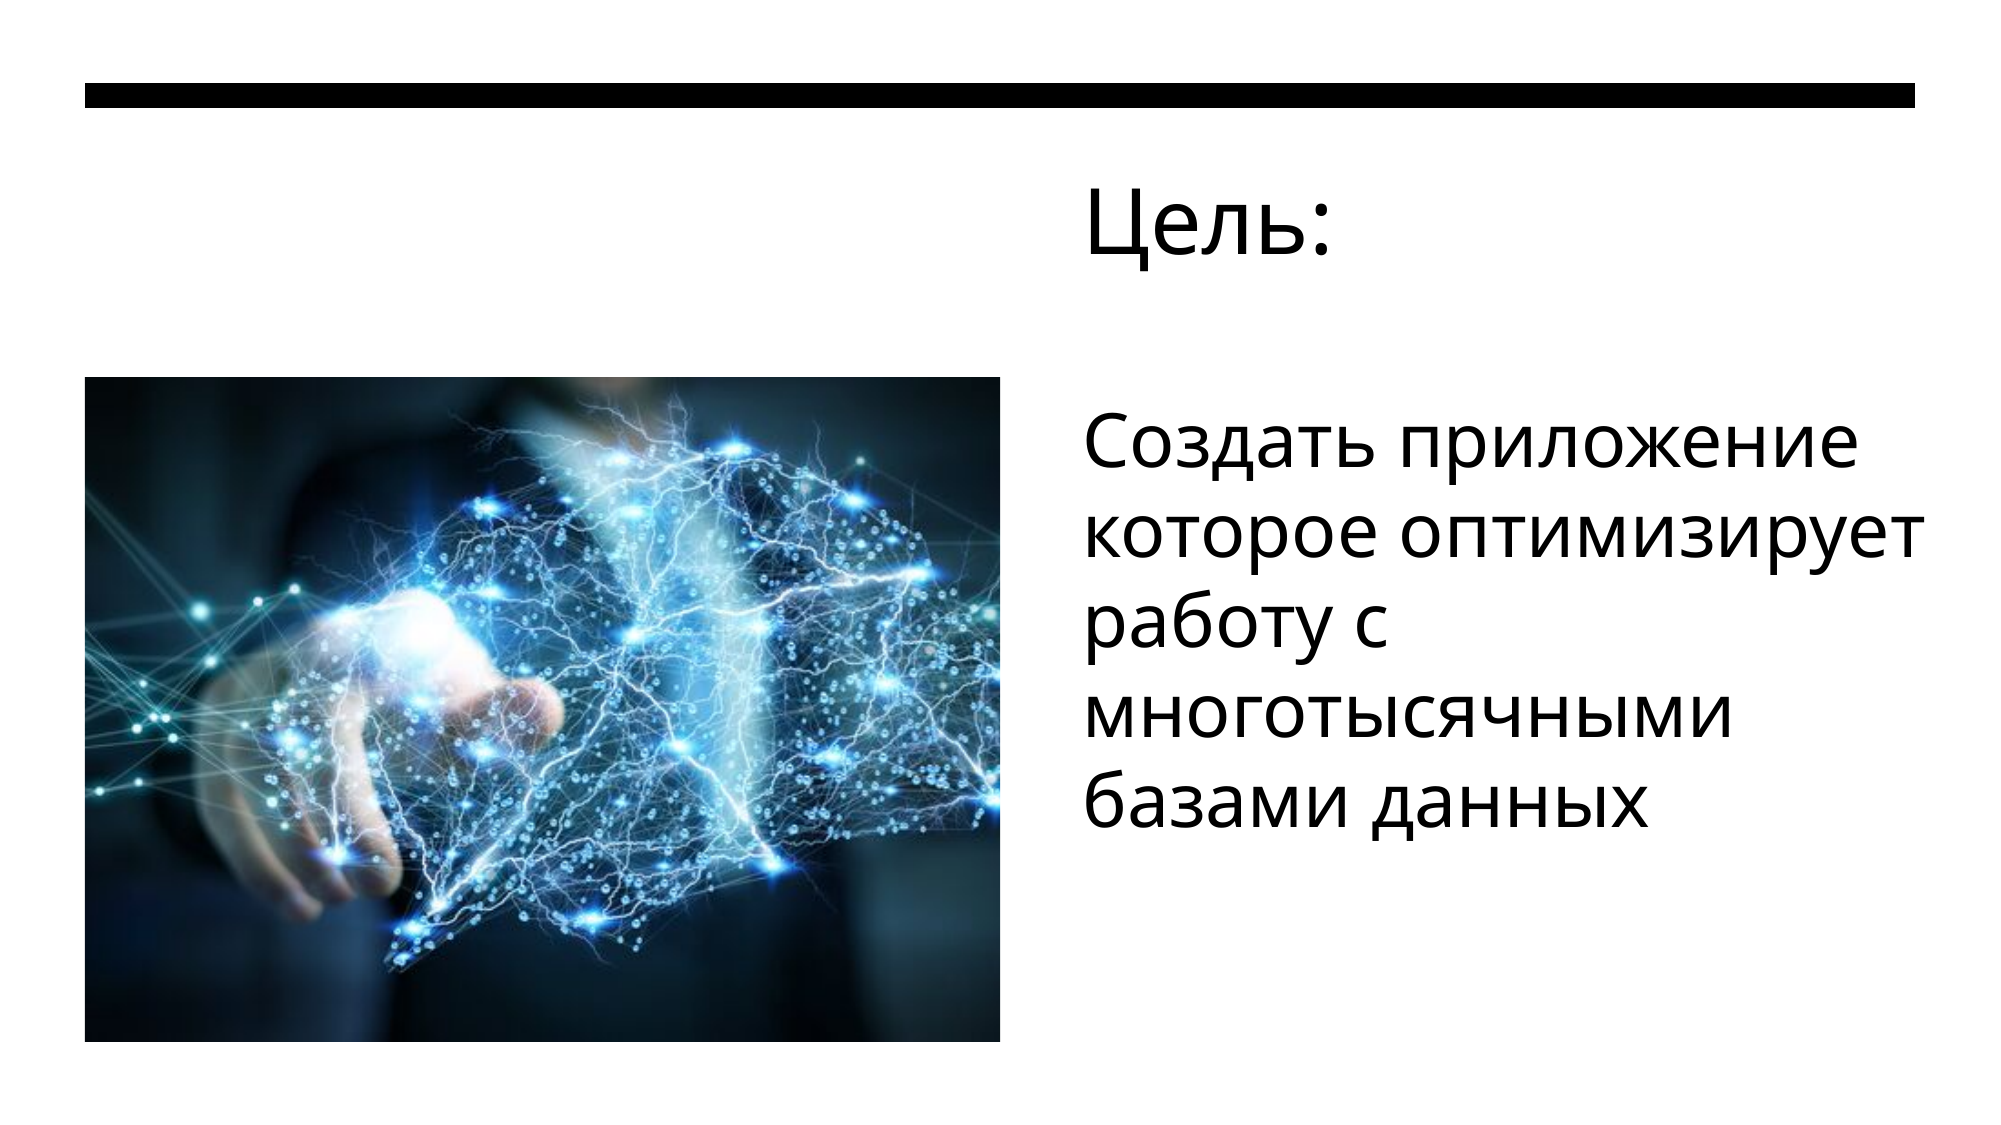

# Цель:
Создать приложение которое оптимизирует работу с многотысячными базами данных